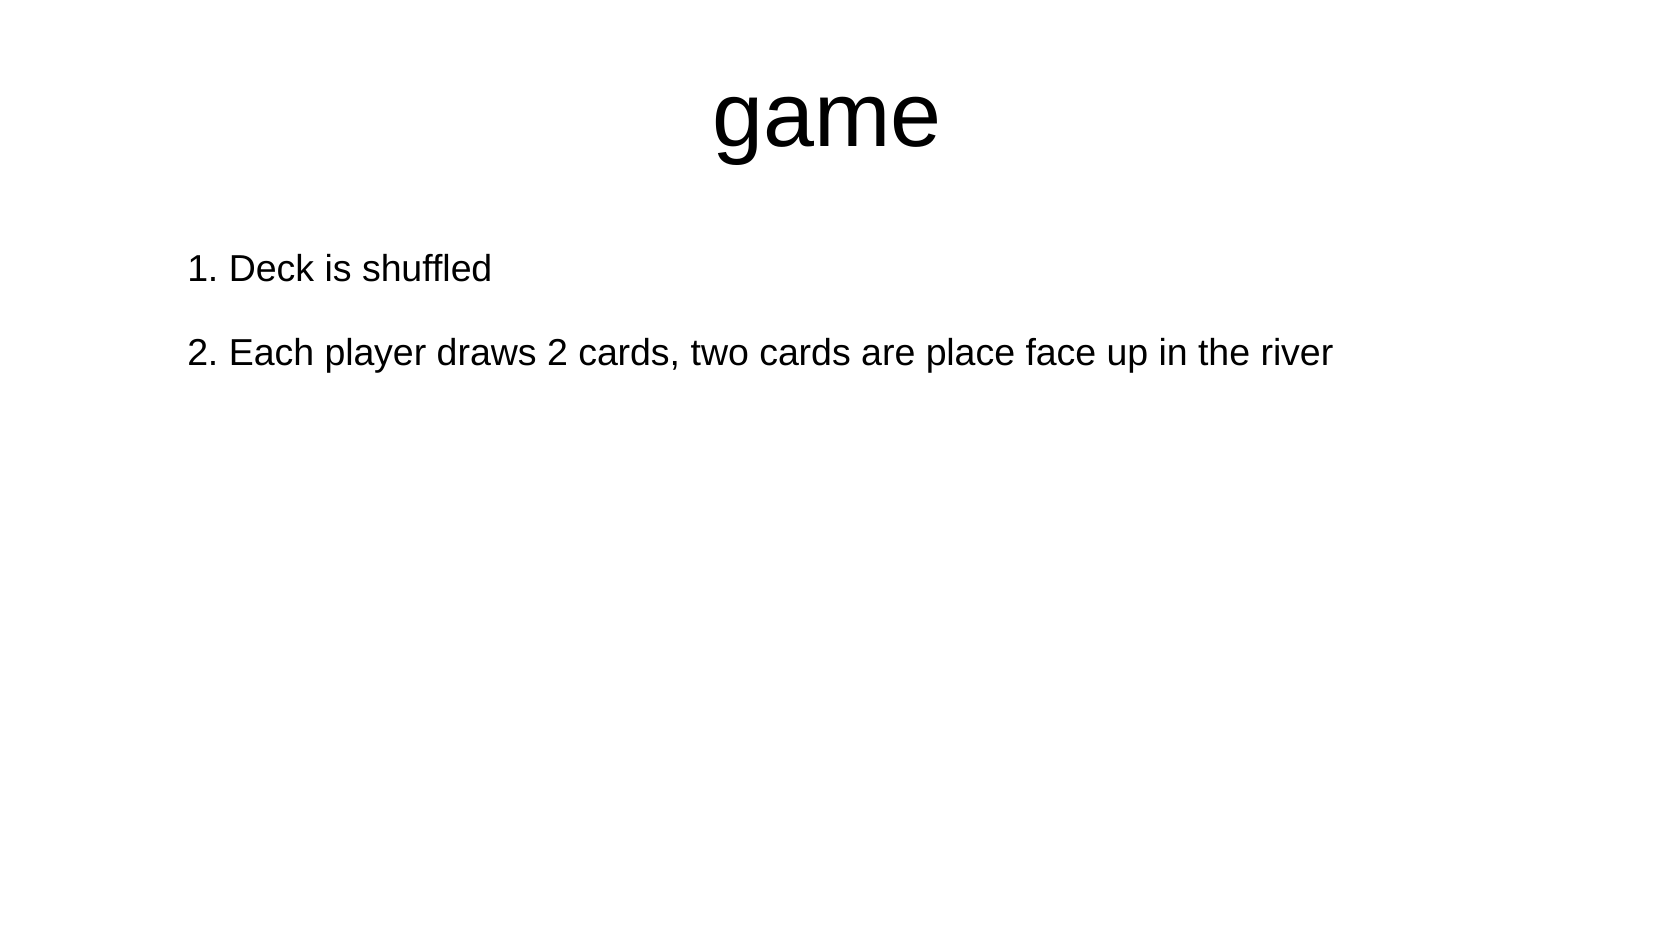

# game
1. Deck is shuffled
2. Each player draws 2 cards, two cards are place face up in the river